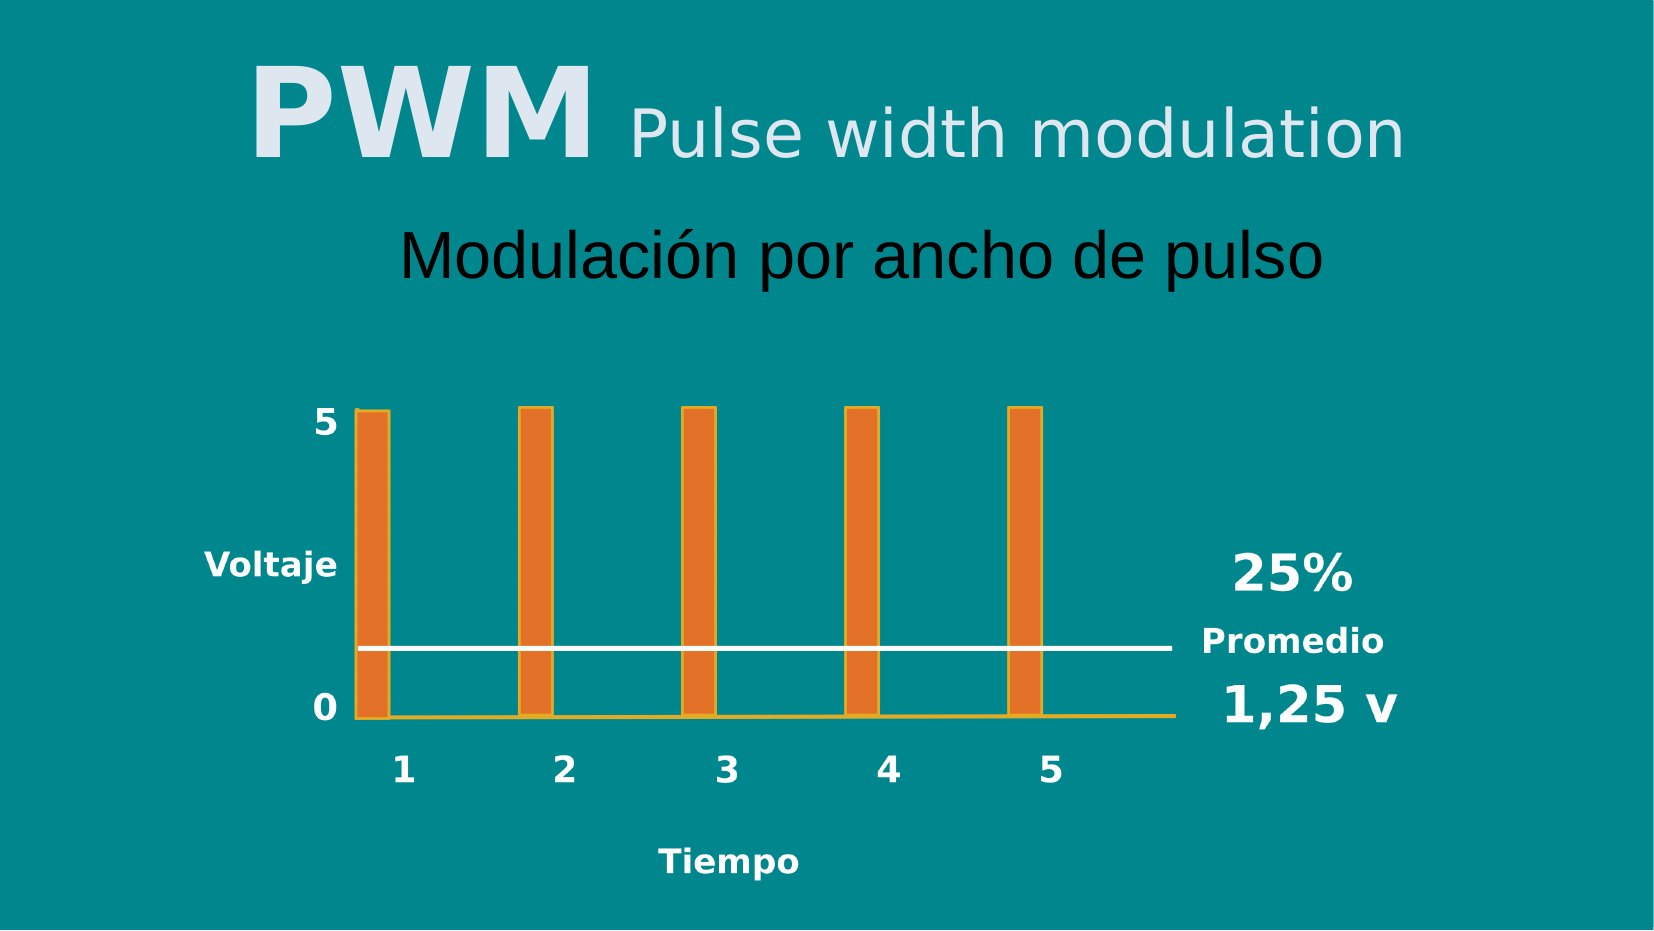

# PWM Pulse width modulation
Modulación por ancho de pulso